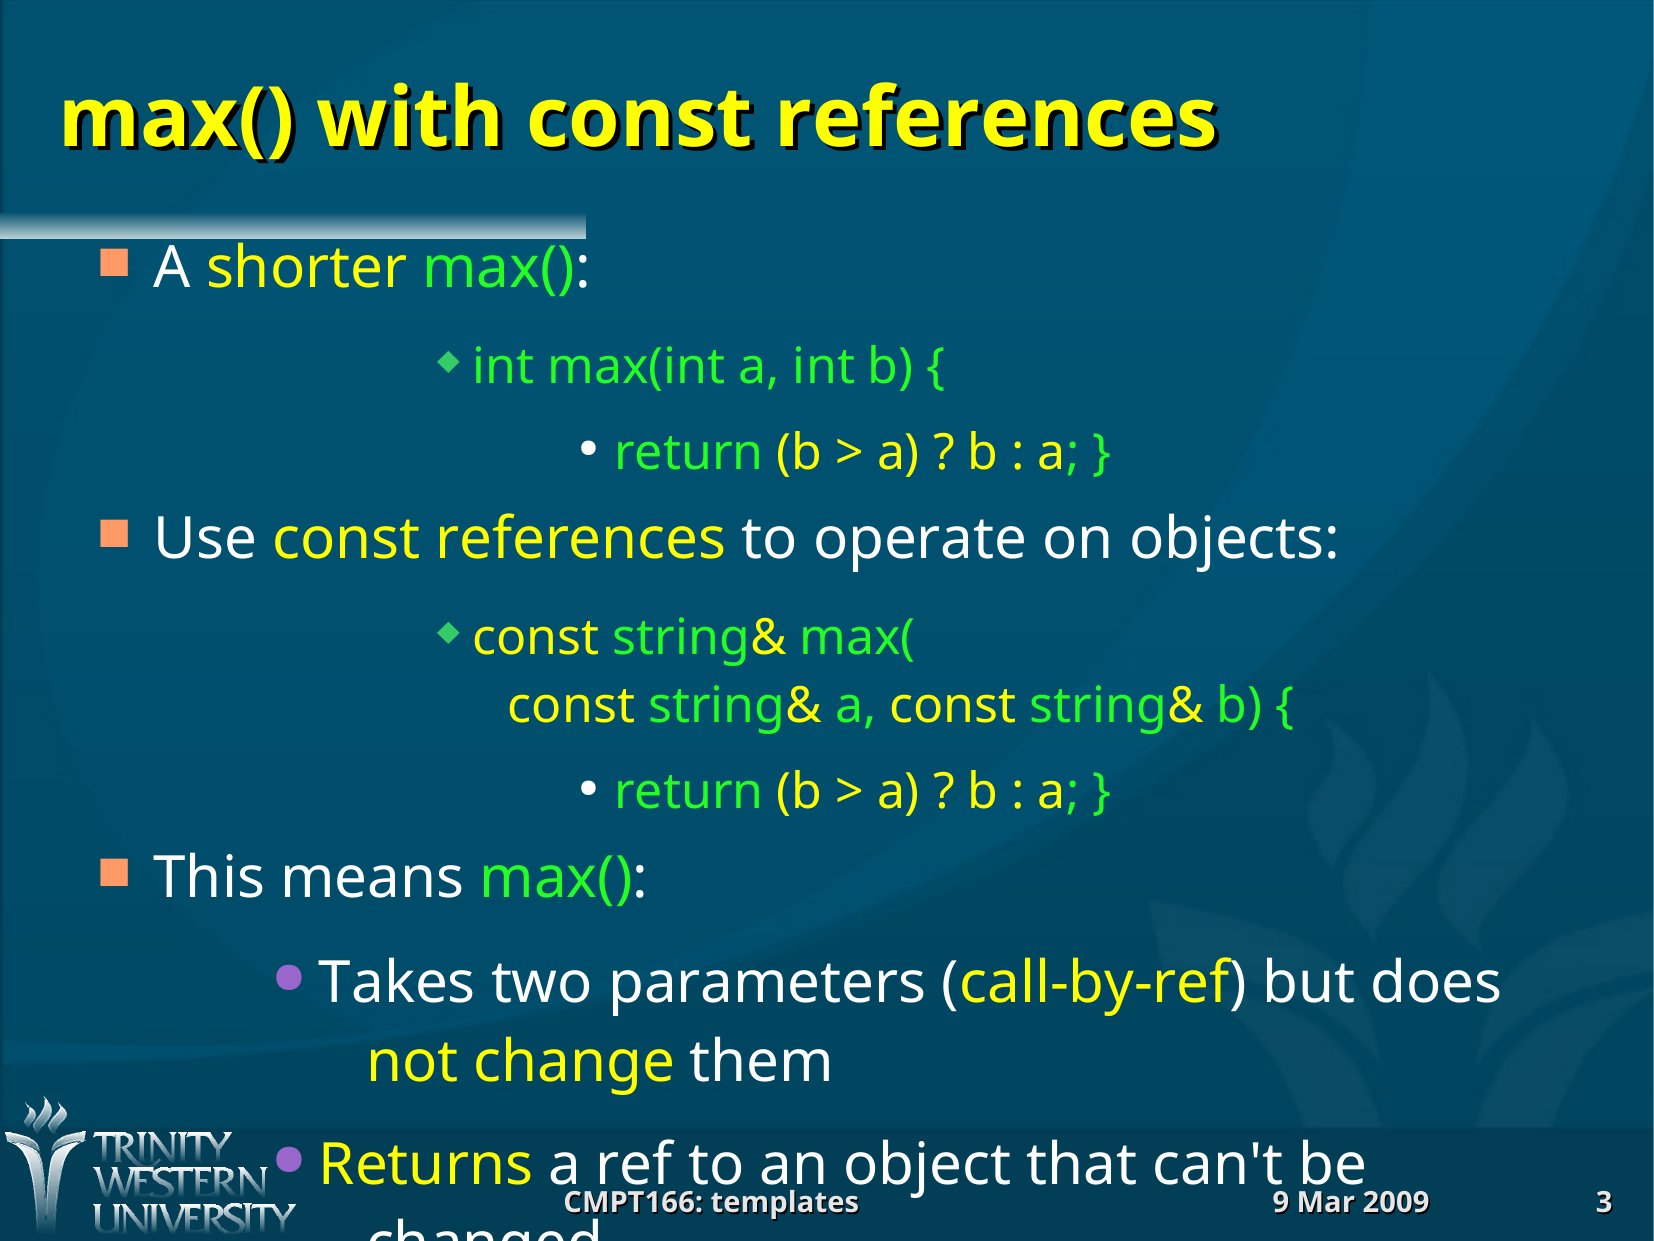

# max() with const references
A shorter max():
int max(int a, int b) {
return (b > a) ? b : a; }
Use const references to operate on objects:
const string& max(
const string& a, const string& b) {
return (b > a) ? b : a; }
This means max():
Takes two parameters (call-by-ref) but does not change them
Returns a ref to an object that can't be changed
CMPT166: templates
9 Mar 2009
3